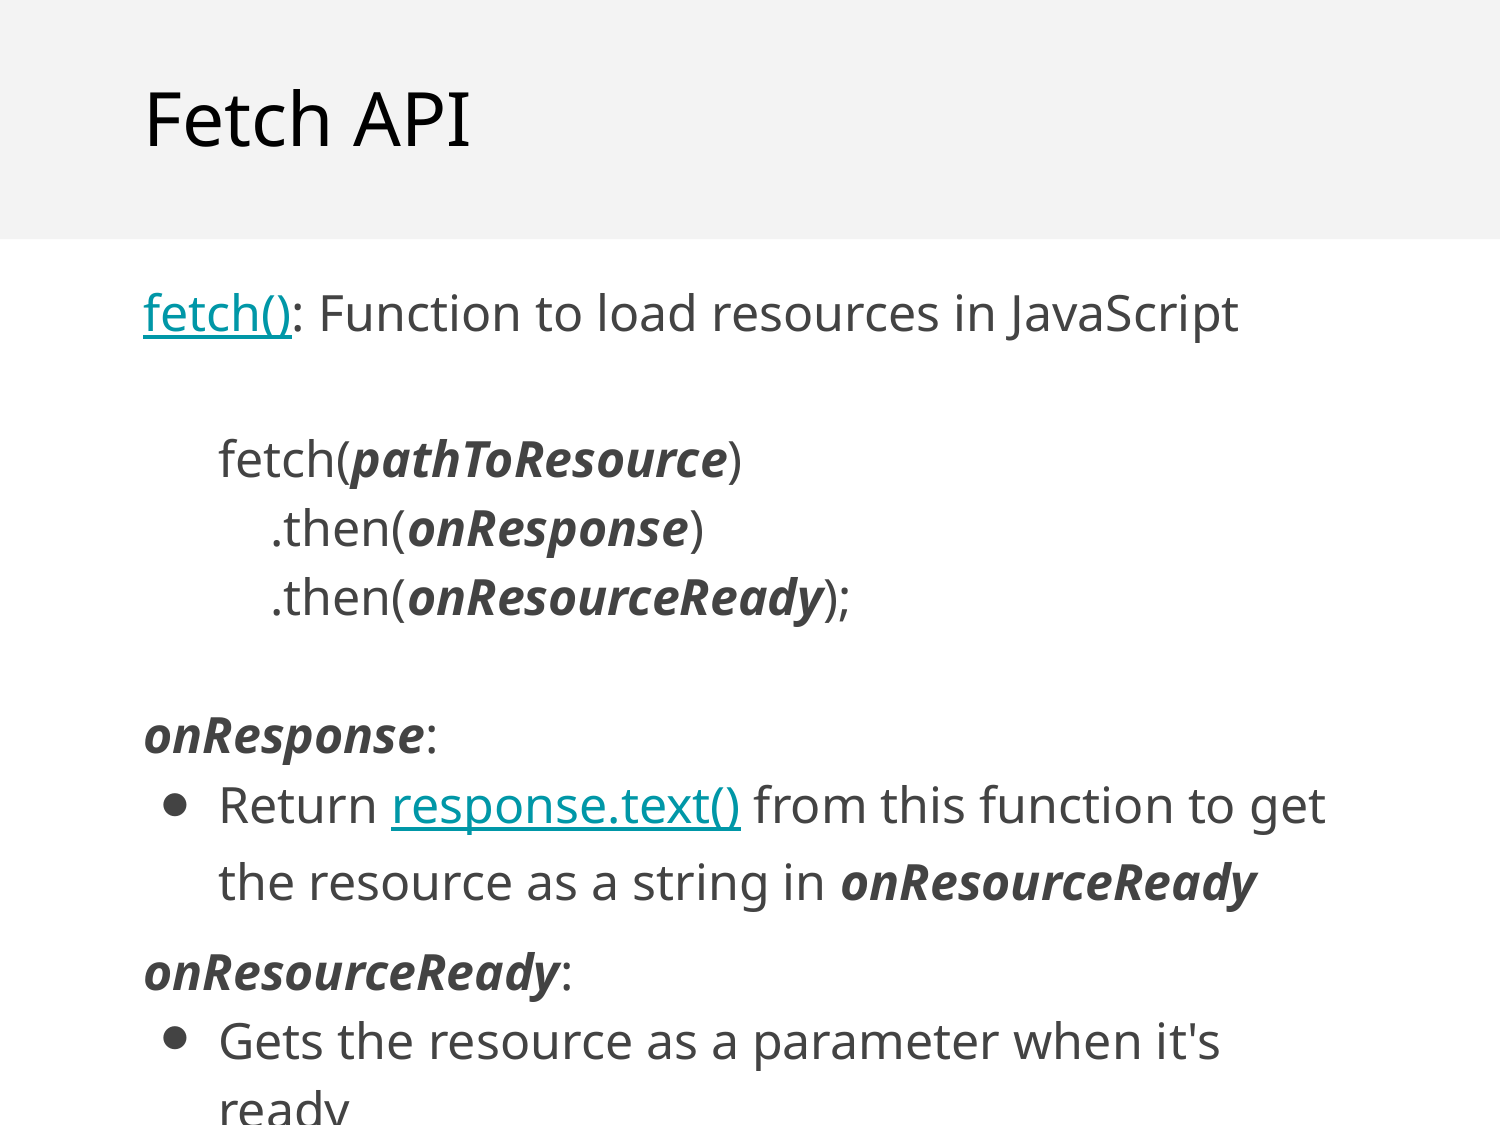

# Fetch API
fetch(): Function to load resources in JavaScript
fetch(pathToResource)
 .then(onResponse)
 .then(onResourceReady);
onResponse:
Return response.text() from this function to get the resource as a string in onResourceReady
onResourceReady:
Gets the resource as a parameter when it's ready